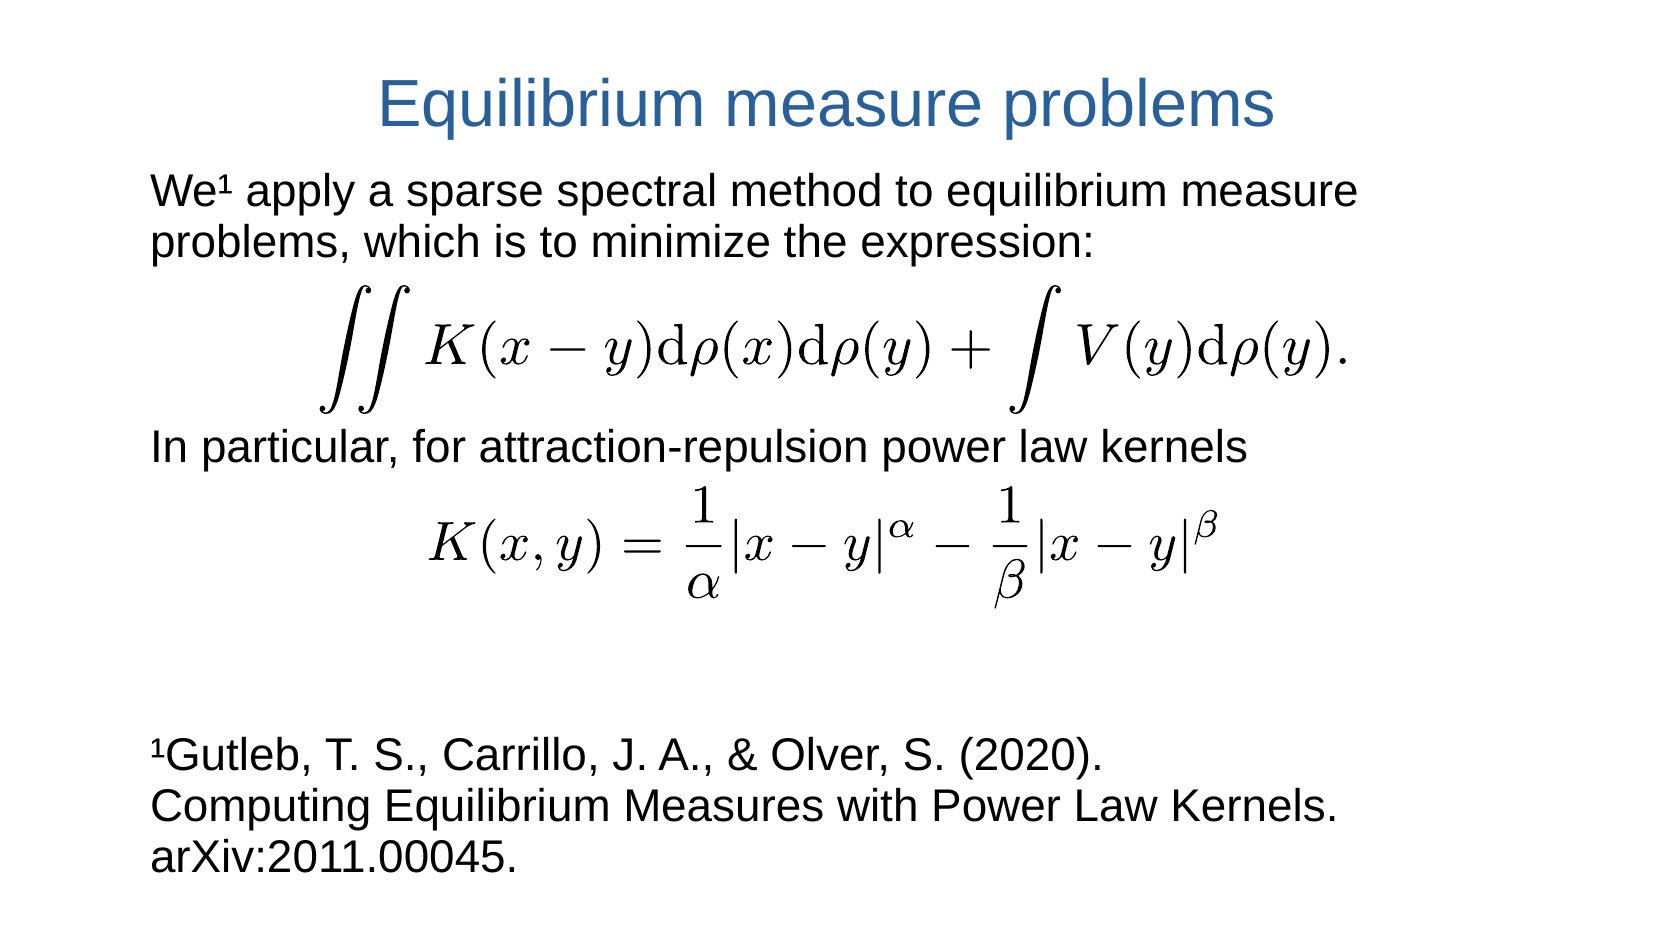

# Equilibrium measure problems
We¹ apply a sparse spectral method to equilibrium measure problems, which is to minimize the expression:
In particular, for attraction-repulsion power law kernels
¹Gutleb, T. S., Carrillo, J. A., & Olver, S. (2020).
Computing Equilibrium Measures with Power Law Kernels.
arXiv:2011.00045.